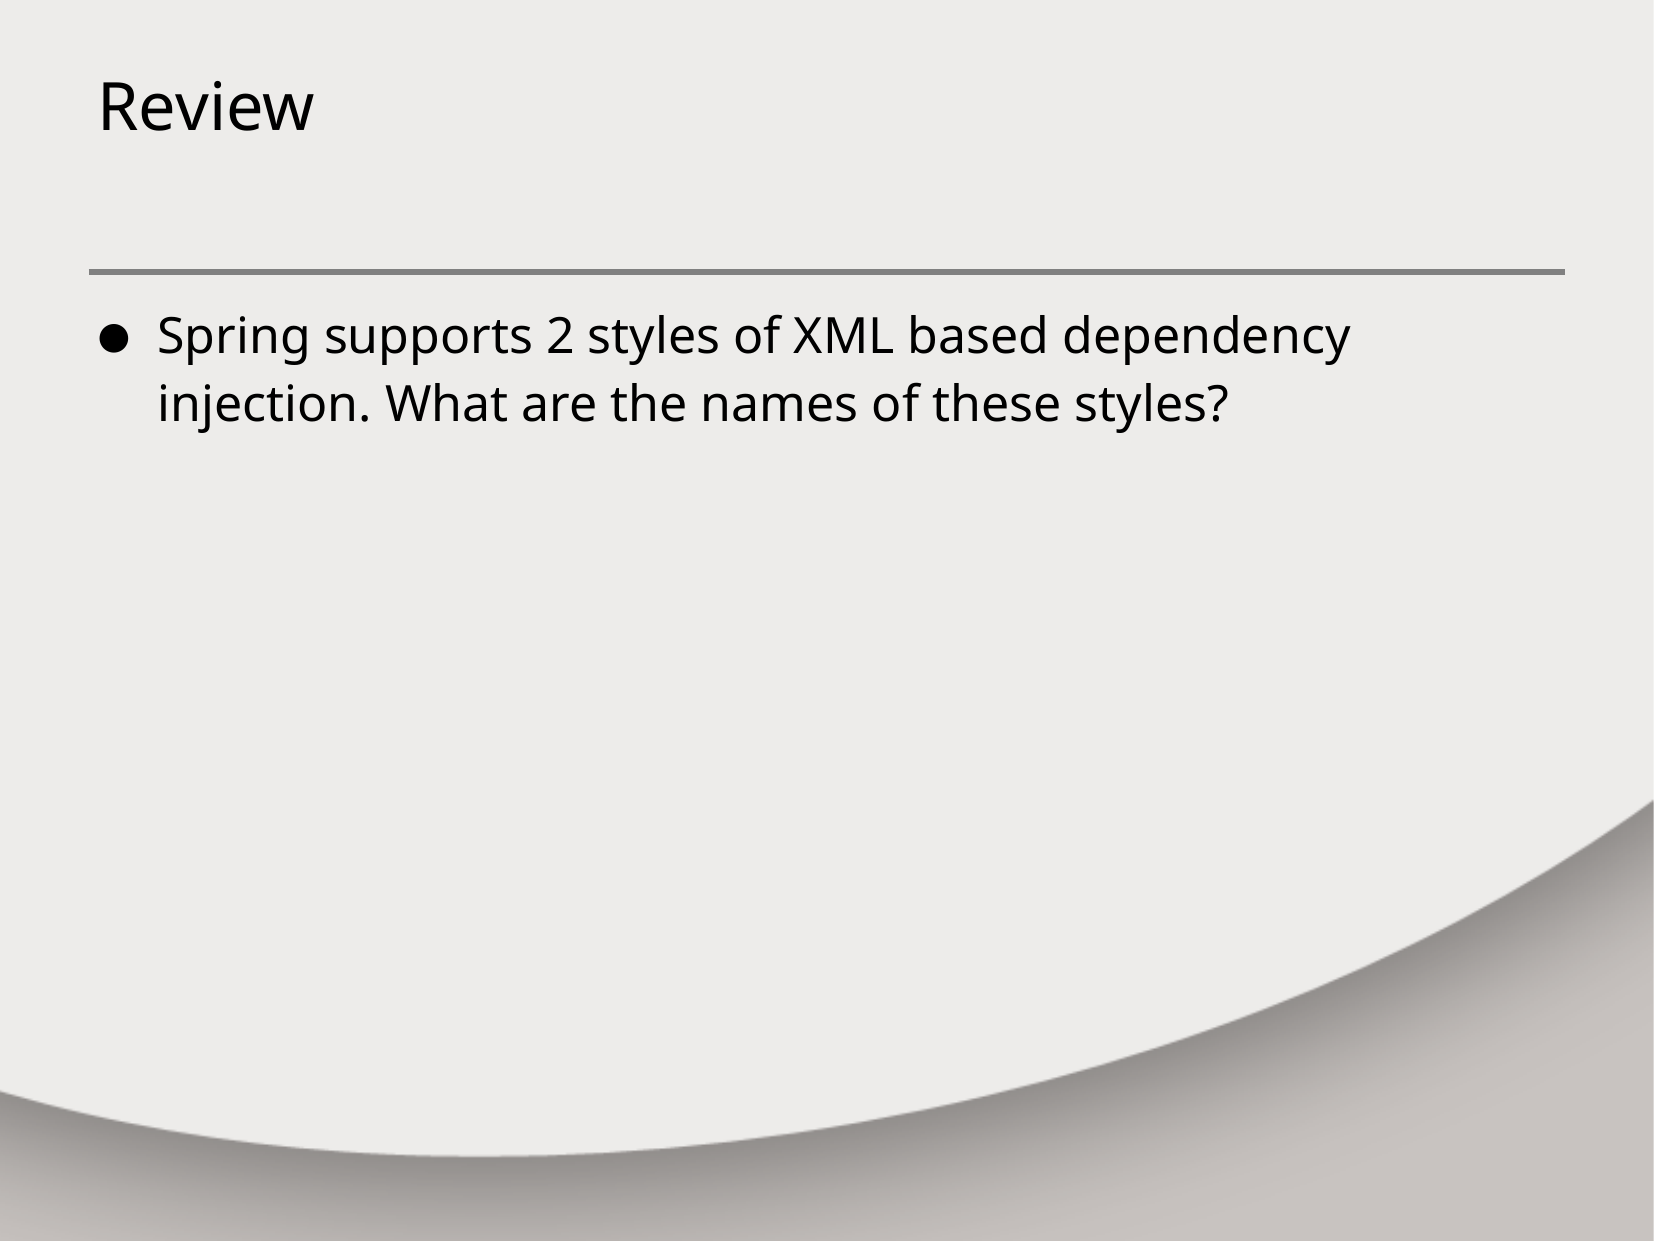

# Review
Spring supports 2 styles of XML based dependency injection. What are the names of these styles?